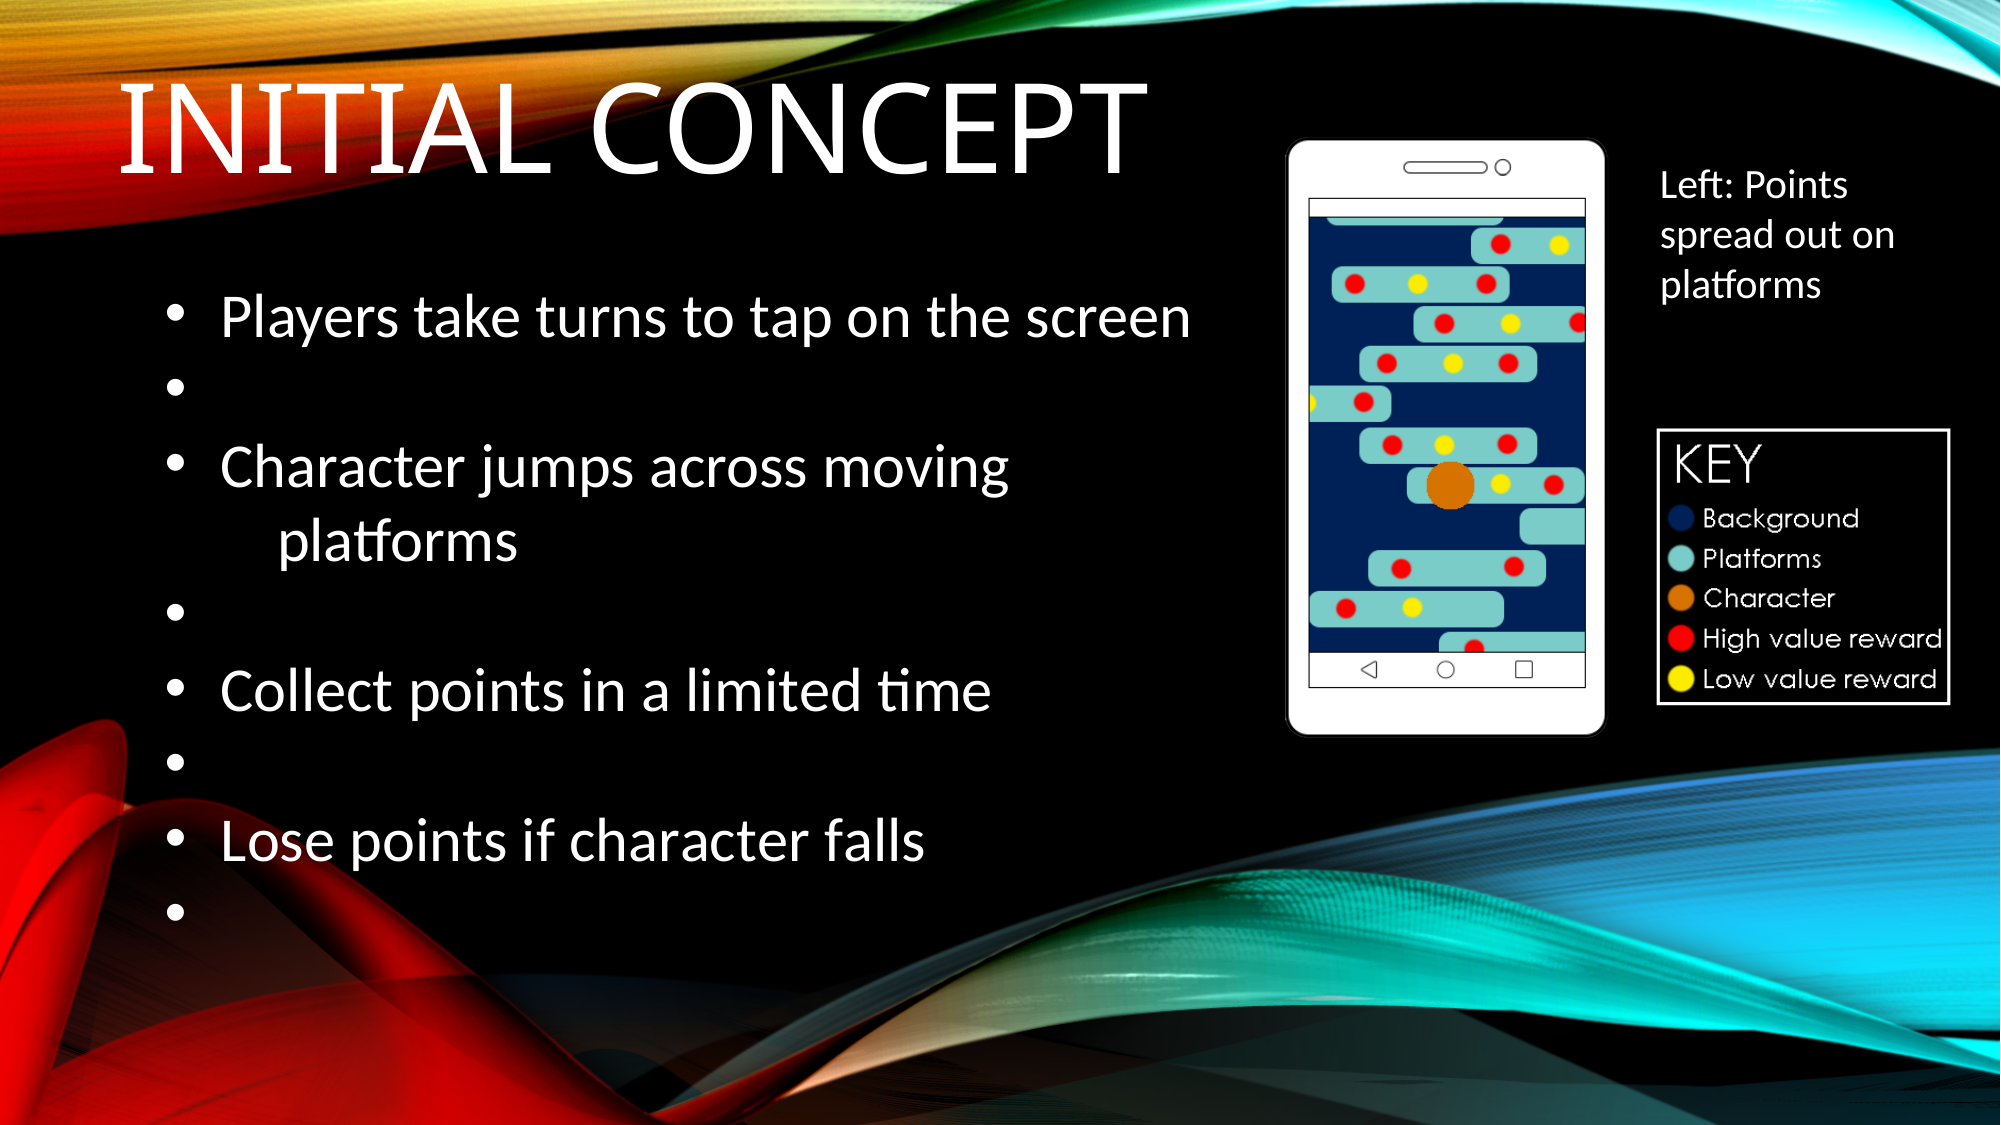

# Initial Concept
Left: Points spread out on platforms
Players take turns to tap on the screen
Character jumps across moving platforms
Collect points in a limited time
Lose points if character falls